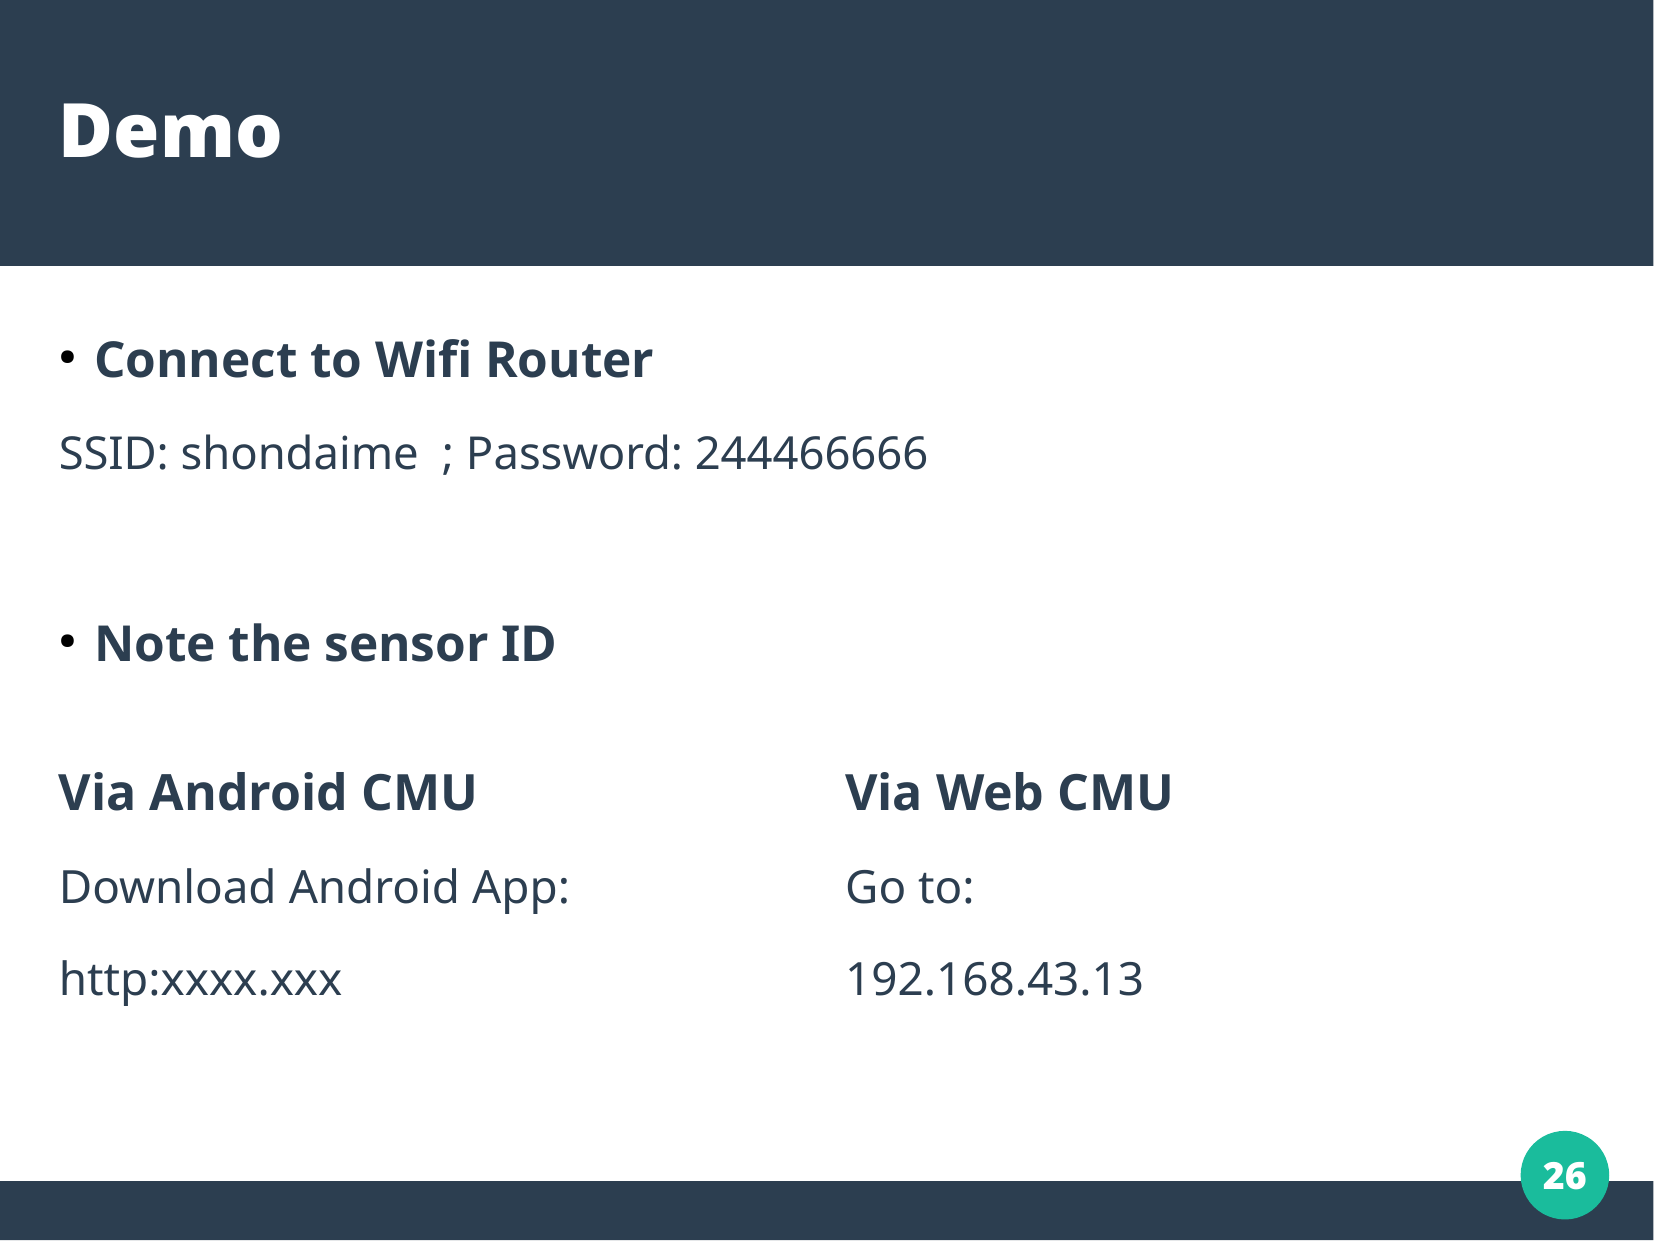

# Demo
Connect to Wifi Router
SSID: shondaime ; Password: 244466666
Note the sensor ID
Via Android CMU
Download Android App:
http:xxxx.xxx
Via Web CMU
Go to:
192.168.43.13
26